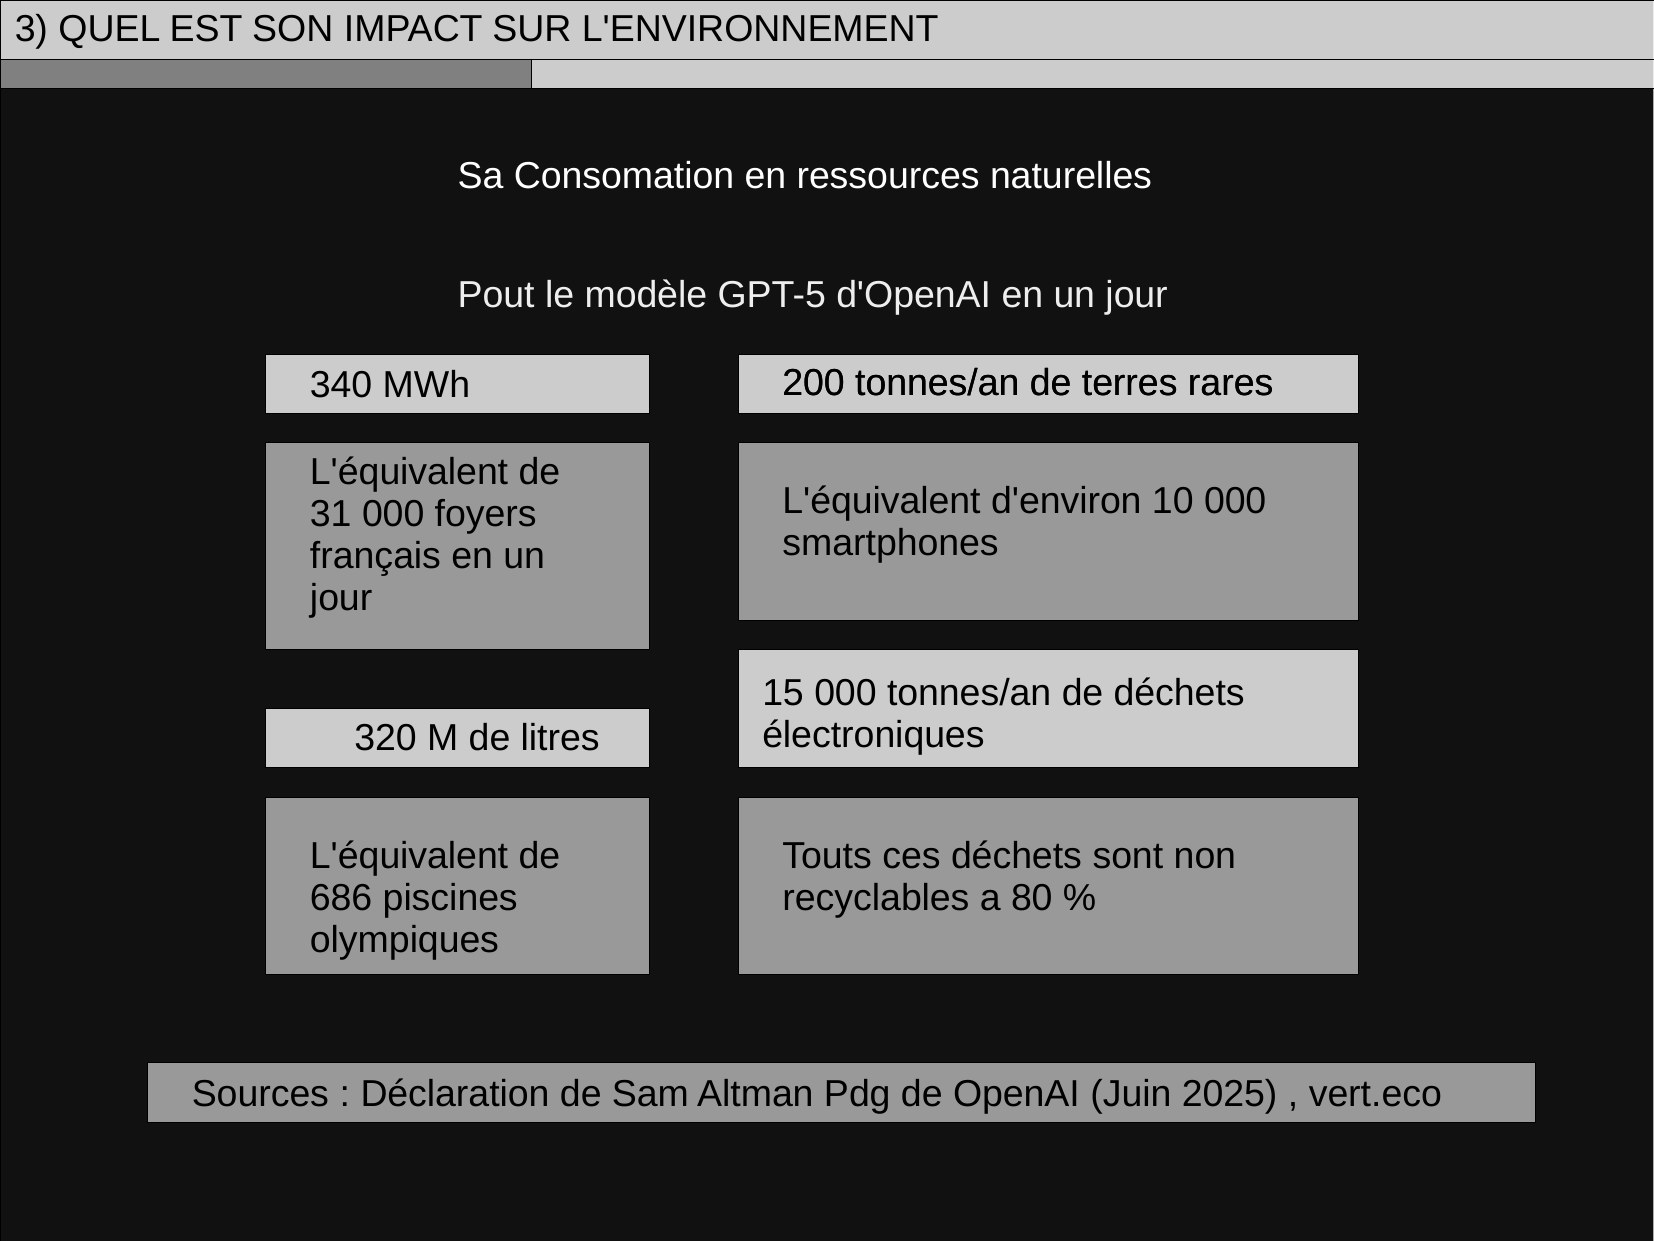

3) QUEL EST SON IMPACT SUR L'ENVIRONNEMENT
Sa Consomation en ressources naturelles
Pout le modèle GPT-5 d'OpenAI en un jour
340 MWh
L'équivalent de 31 000 foyers français en un jour
200 tonnes/an de terres rares
200 tonnes/an de terres rares
L'équivalent d'environ 10 000 smartphones
15 000 tonnes/an de déchets électroniques
Touts ces déchets sont non recyclables a 80 %
	320 M de litres
L'équivalent de 	686 piscines olympiques
Sources : Déclaration de Sam Altman Pdg de OpenAI (Juin 2025) , vert.eco